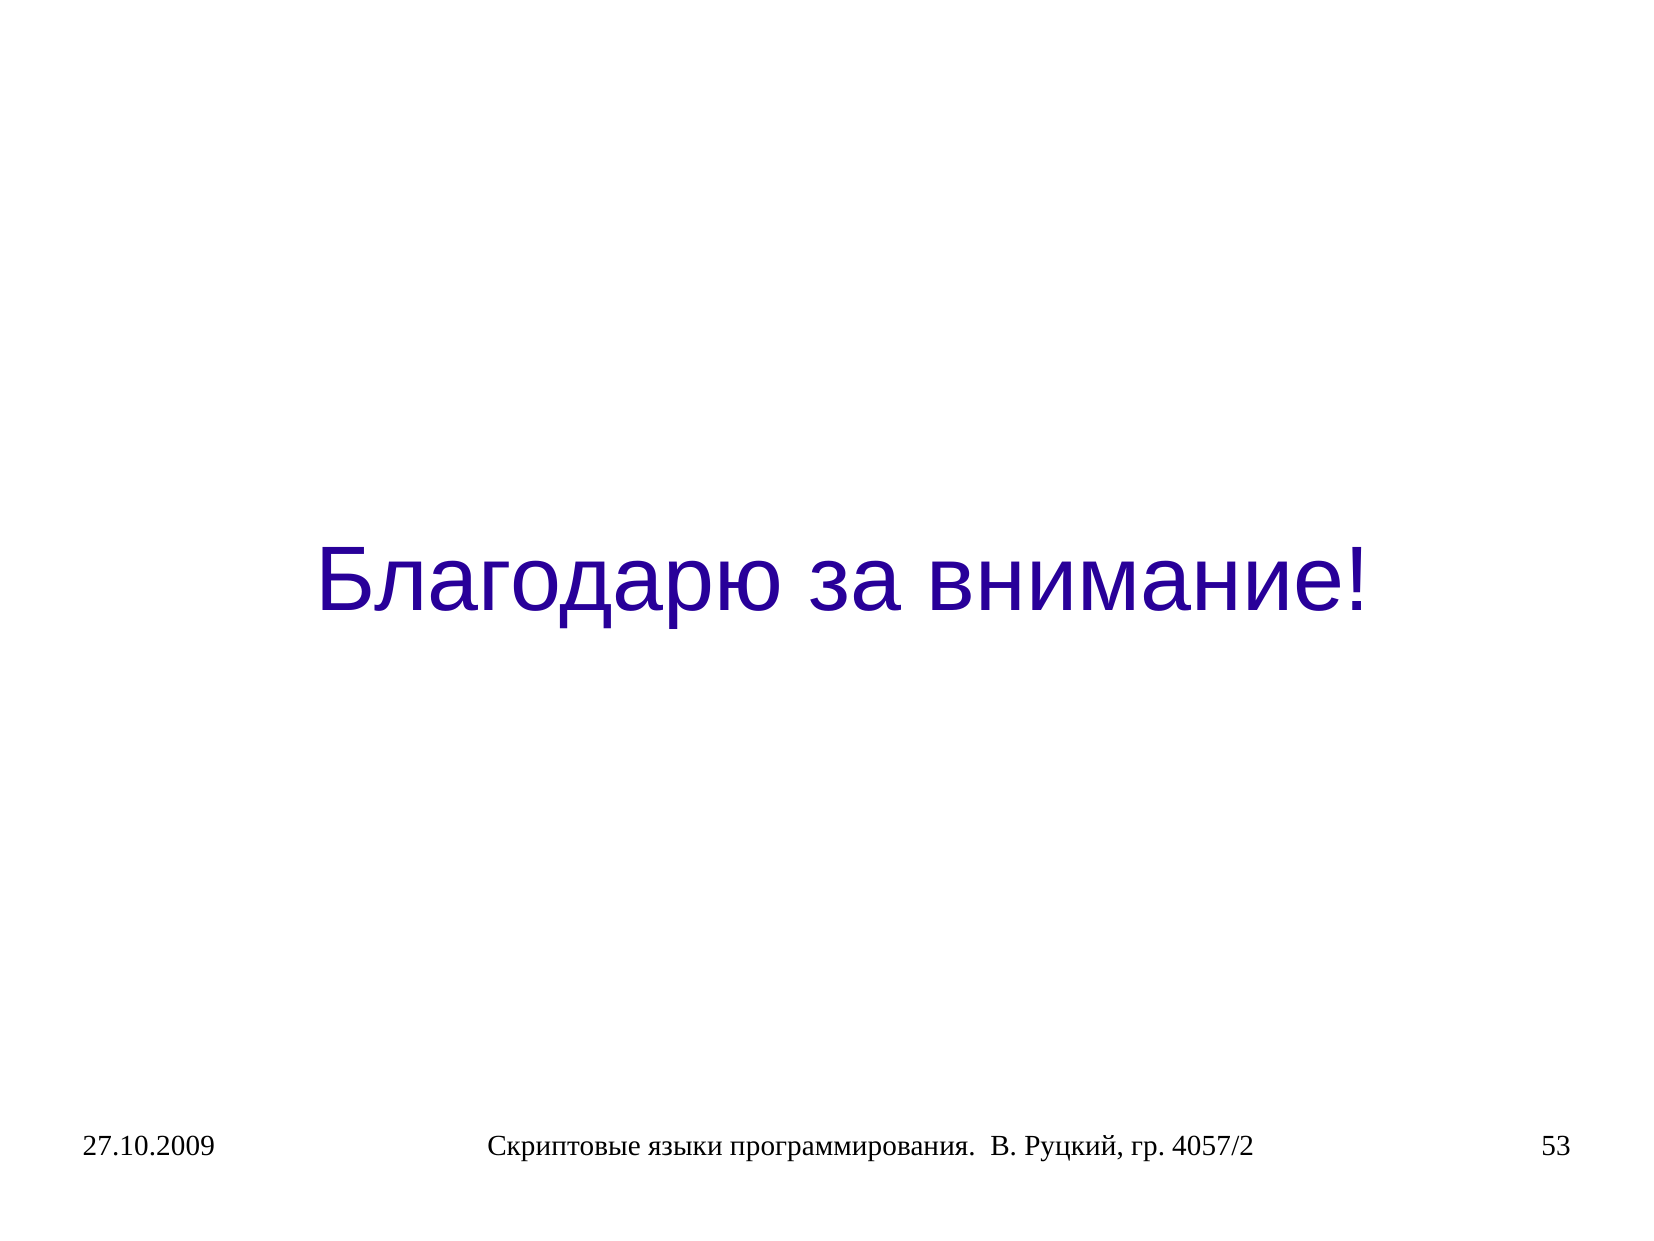

# Благодарю за внимание!
27.10.2009
Скриптовые языки программирования. В. Руцкий, гр. 4057/2
53